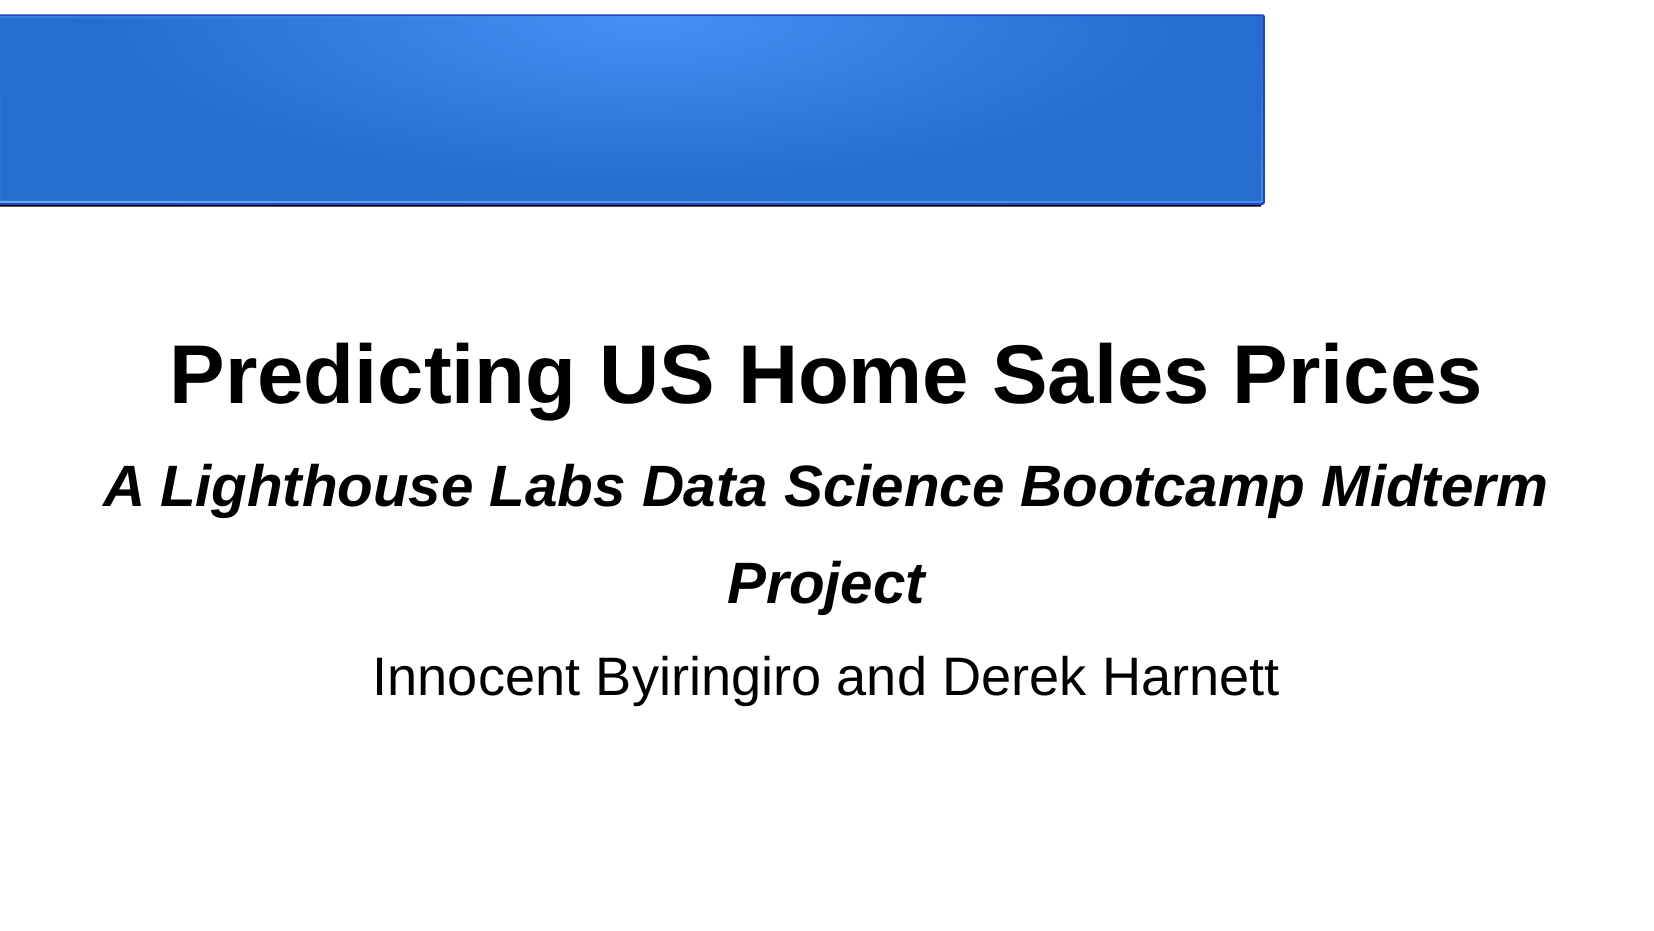

# Predicting US Home Sales Prices
A Lighthouse Labs Data Science Bootcamp Midterm Project
Innocent Byiringiro and Derek Harnett